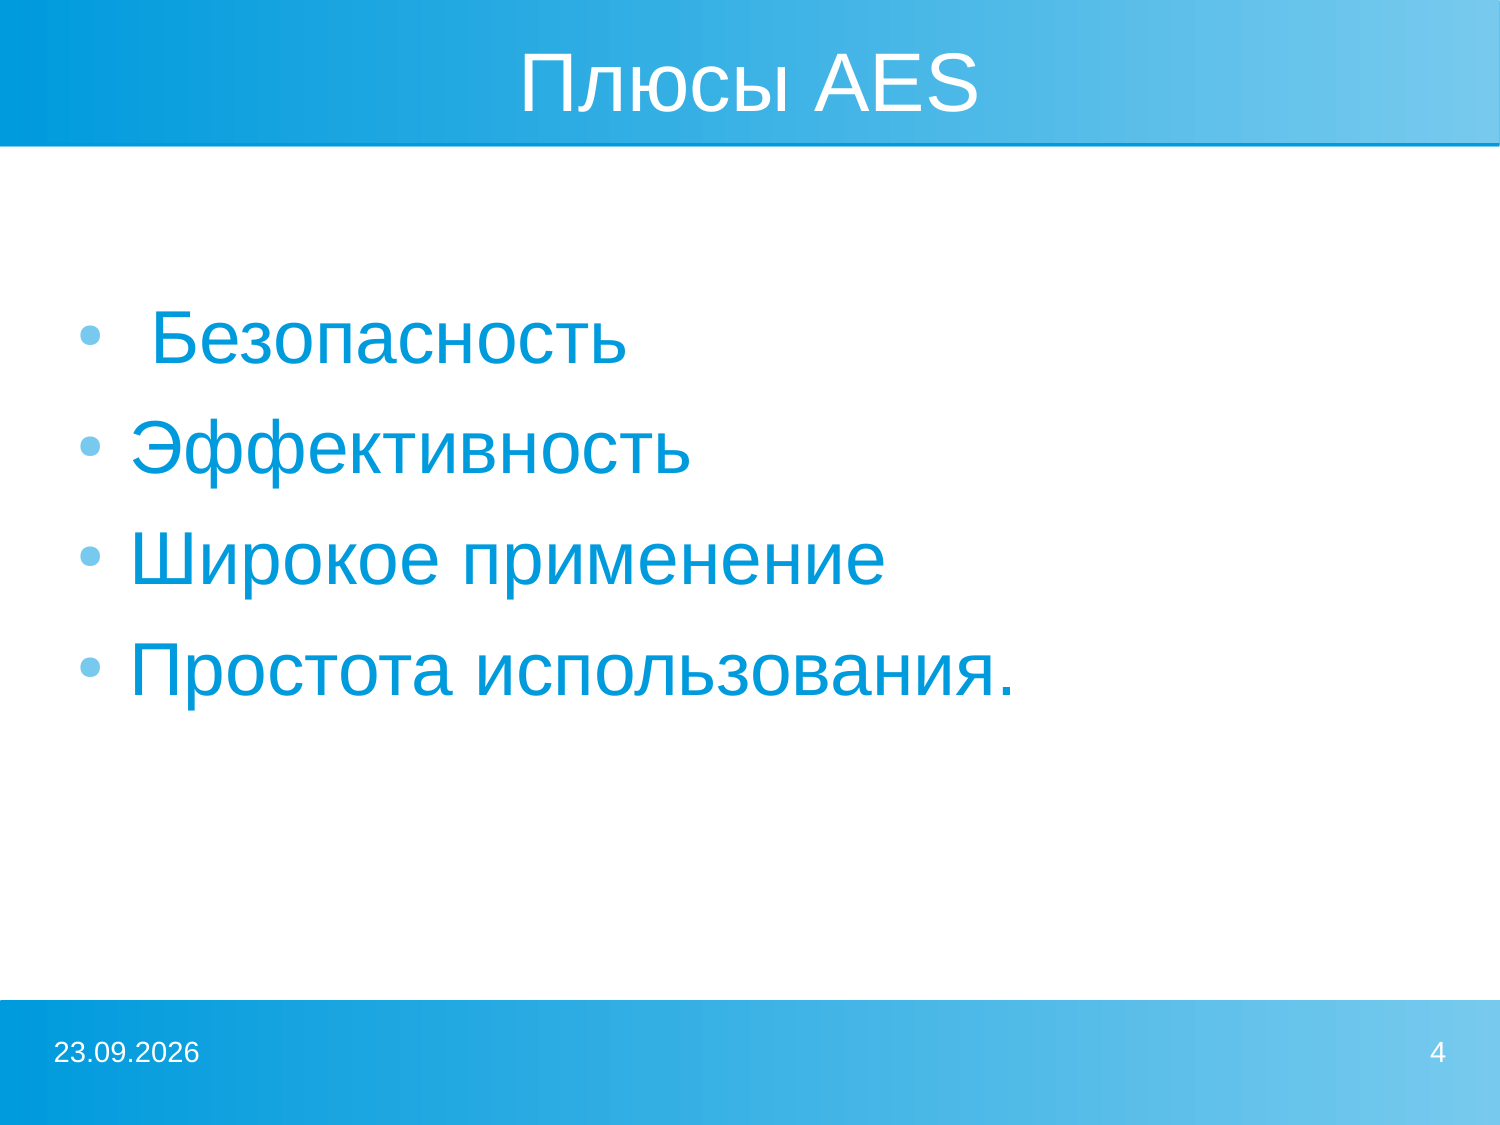

# Плюсы AES
 Безопасность
Эффективность
Широкое применение
Простота использования.
4